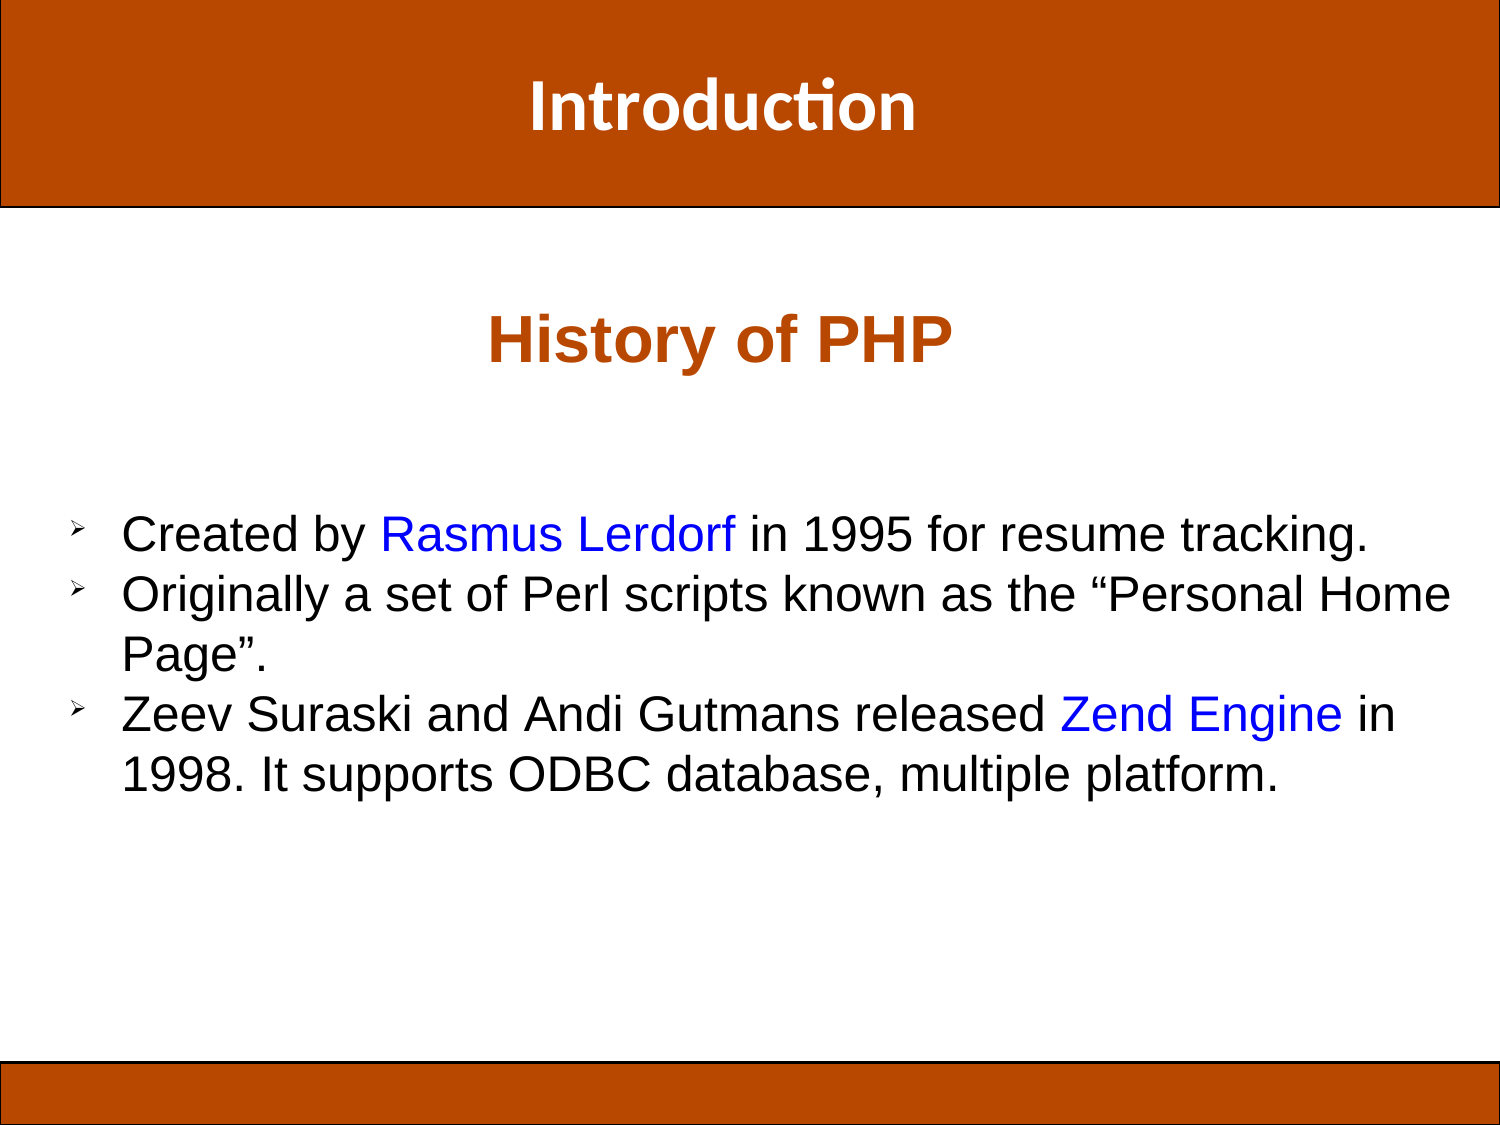

Introduction
#
History of PHP
Created by Rasmus Lerdorf in 1995 for resume tracking.
Originally a set of Perl scripts known as the “Personal Home Page”.
Zeev Suraski and Andi Gutmans released Zend Engine in 1998. It supports ODBC database, multiple platform.